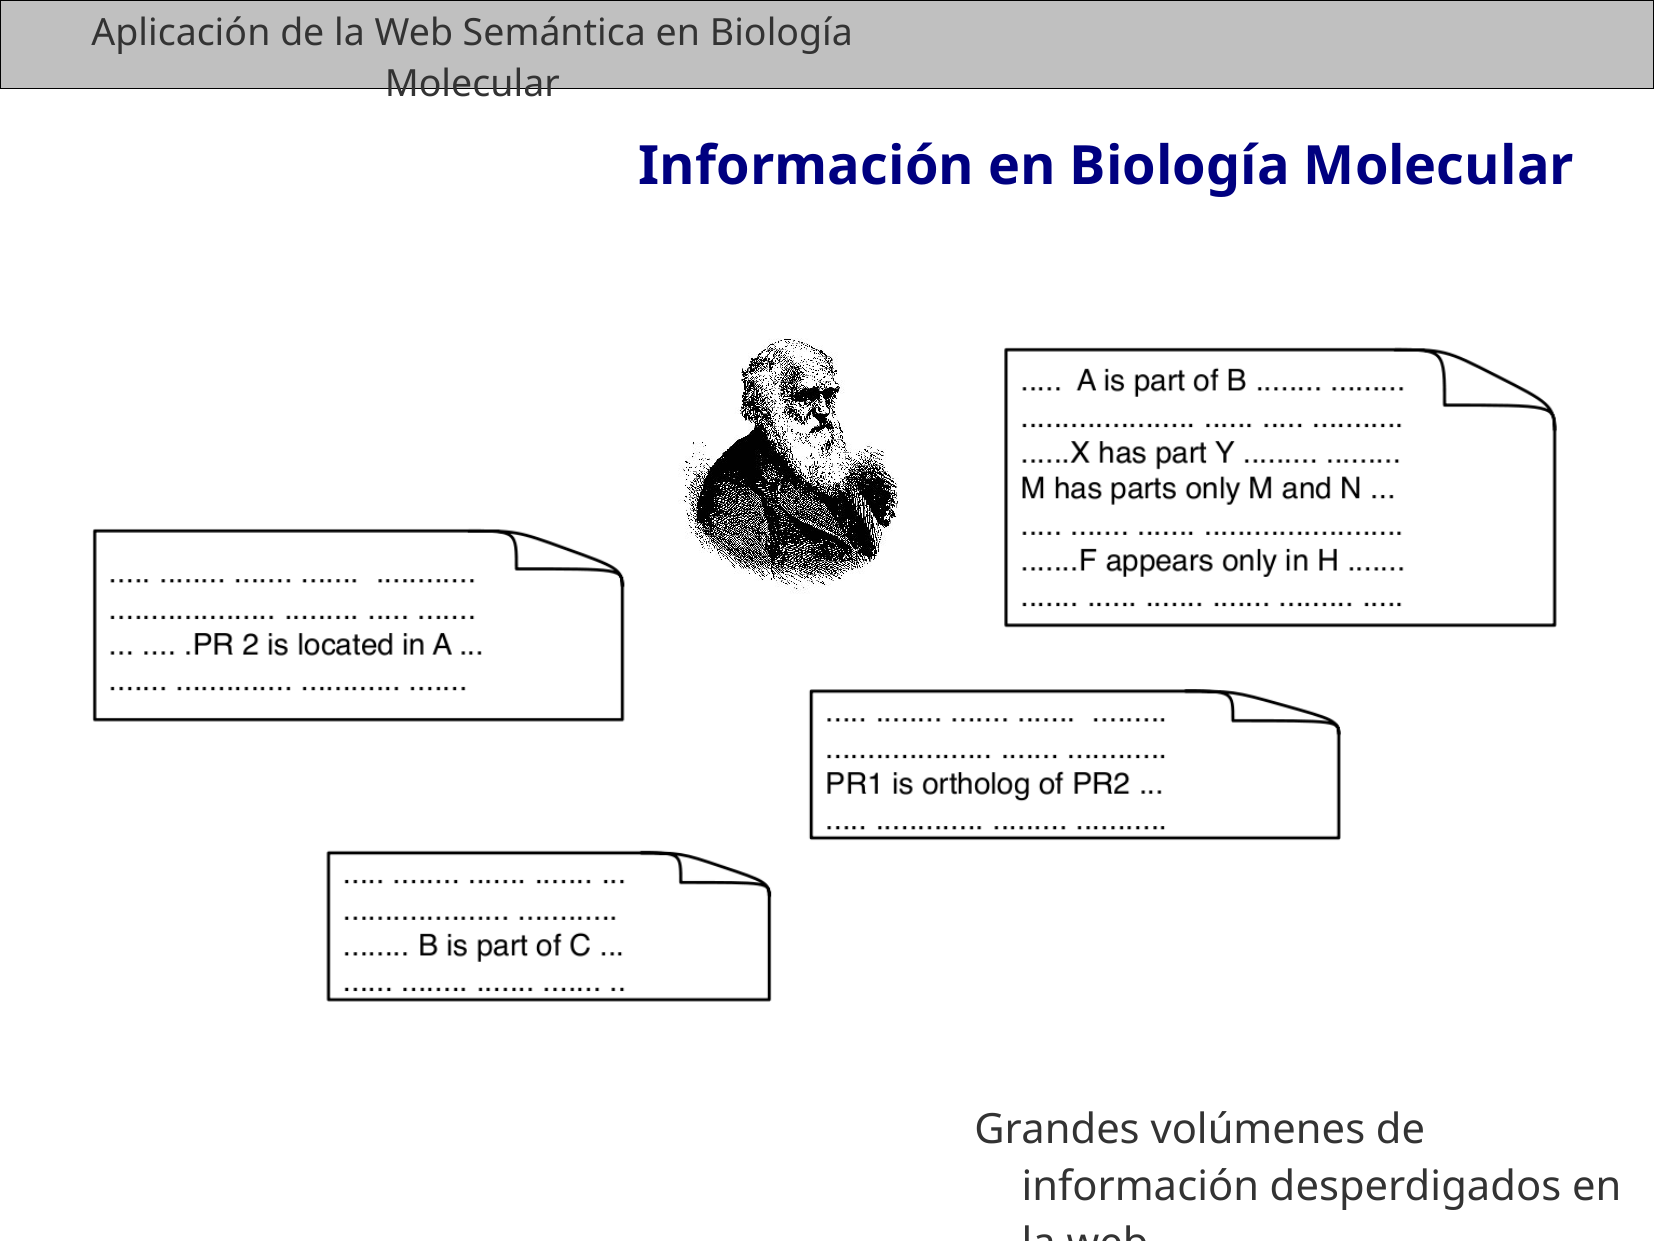

Aplicación de la Web Semántica en Biología Molecular
Información en Biología Molecular
Grandes volúmenes de información desperdigados en la web